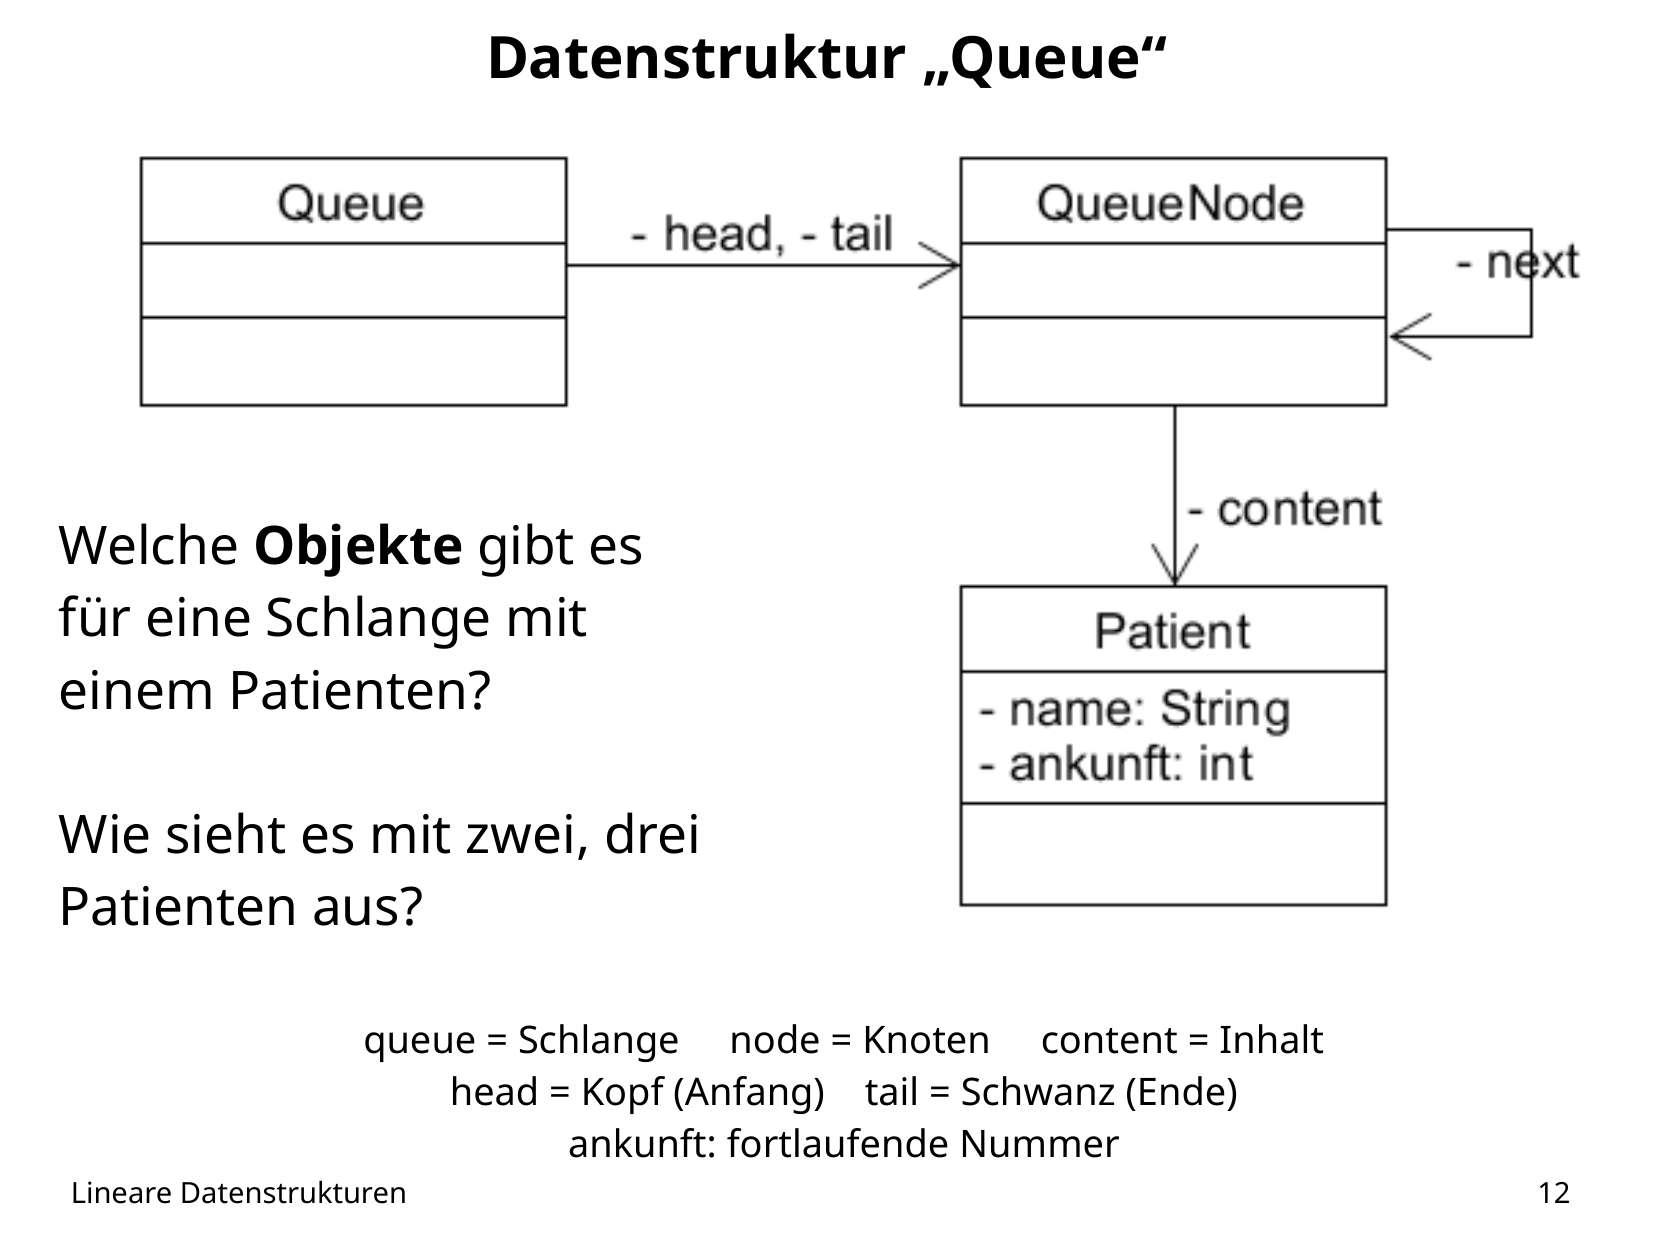

# Datenstruktur „Queue“
Welche Objekte gibt es
für eine Schlange mit
einem Patienten?
Wie sieht es mit zwei, drei
Patienten aus?
queue = Schlange node = Knoten content = Inhalt
head = Kopf (Anfang) tail = Schwanz (Ende)
ankunft: fortlaufende Nummer
Lineare Datenstrukturen
12